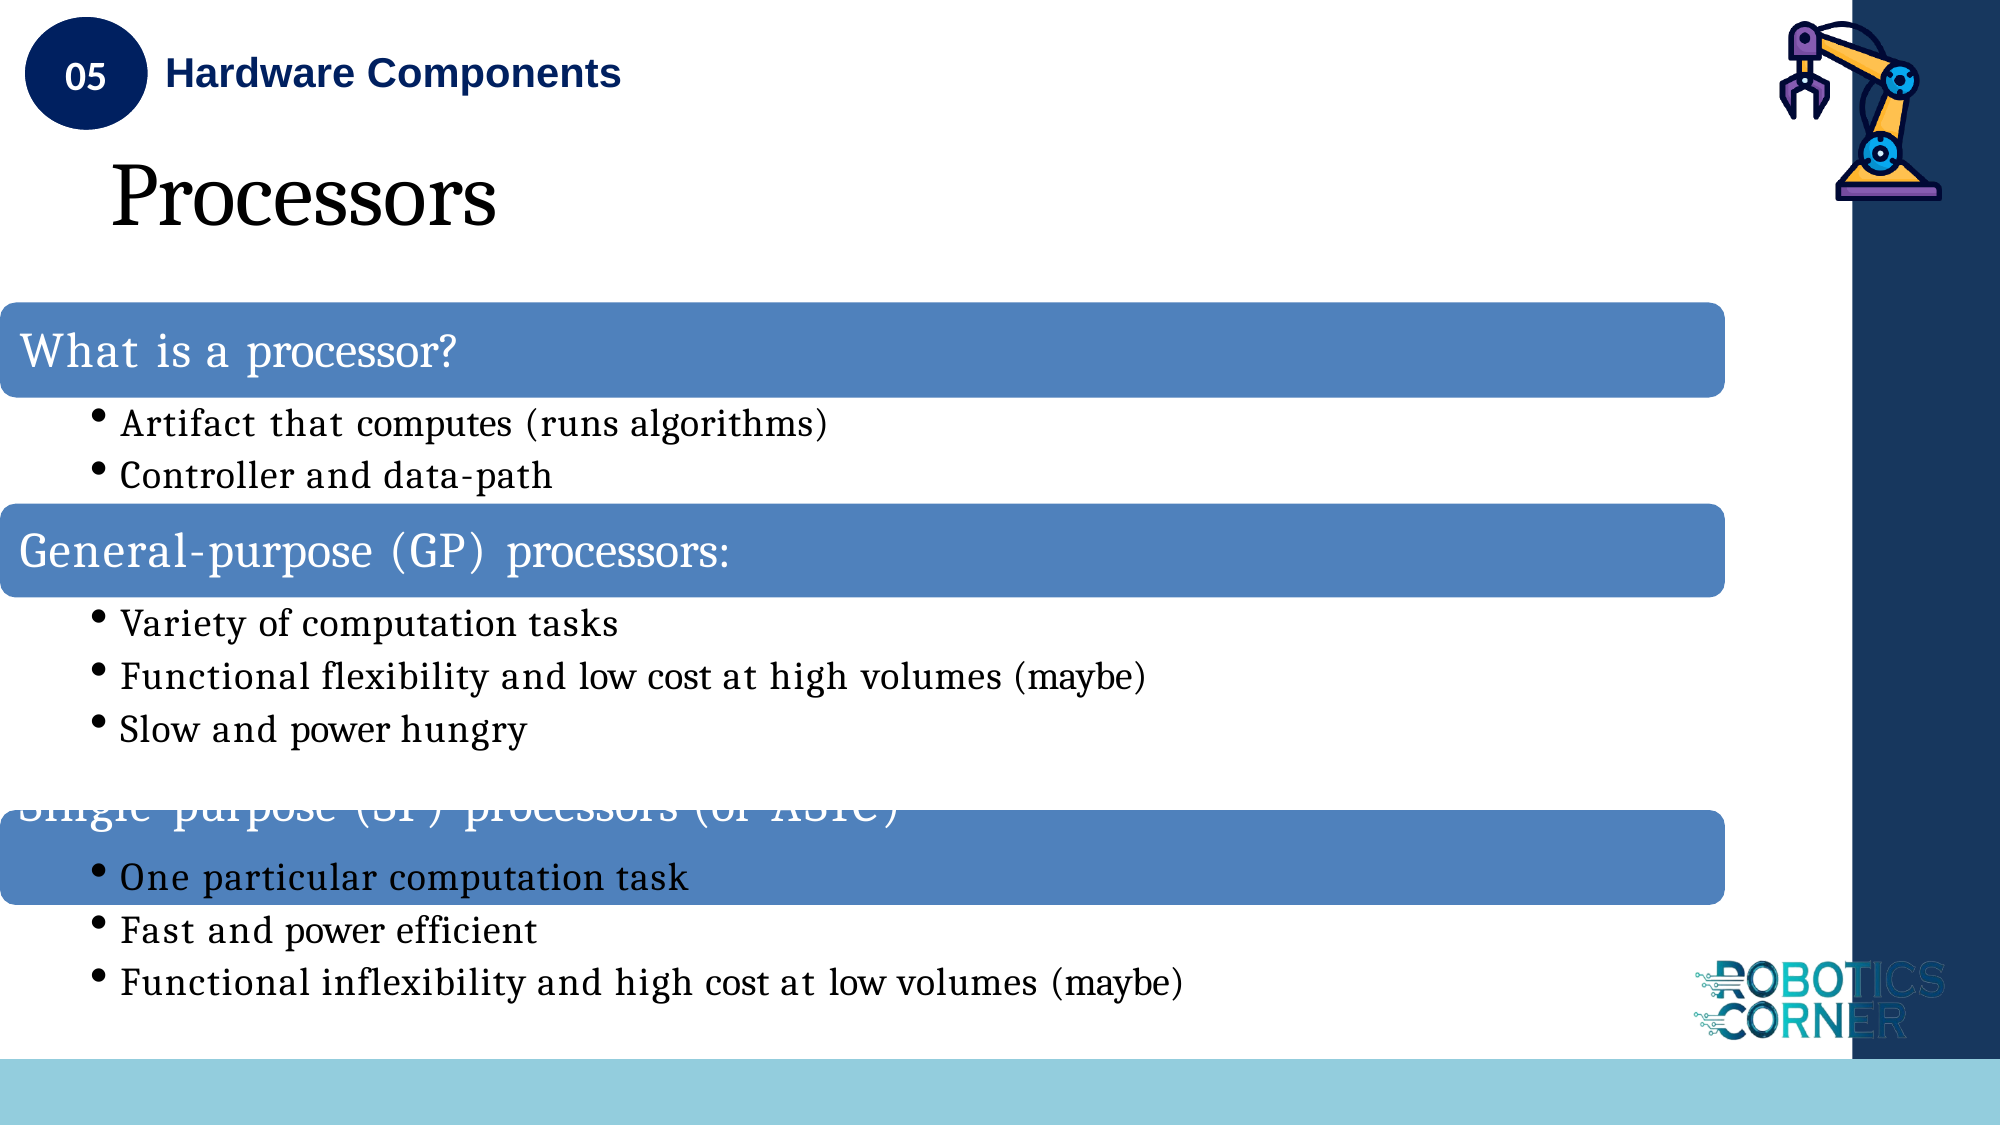

05
Hardware Components
Processors
What is a processor?
Artifact that computes (runs algorithms)
Controller and data-path
General-purpose (GP) processors:
Variety of computation tasks
Functional flexibility and low cost at high volumes (maybe)
Slow and power hungry
Single-purpose (SP) processors (or ASIC)
One particular computation task
Fast and power efficient
Functional inflexibility and high cost at low volumes (maybe)